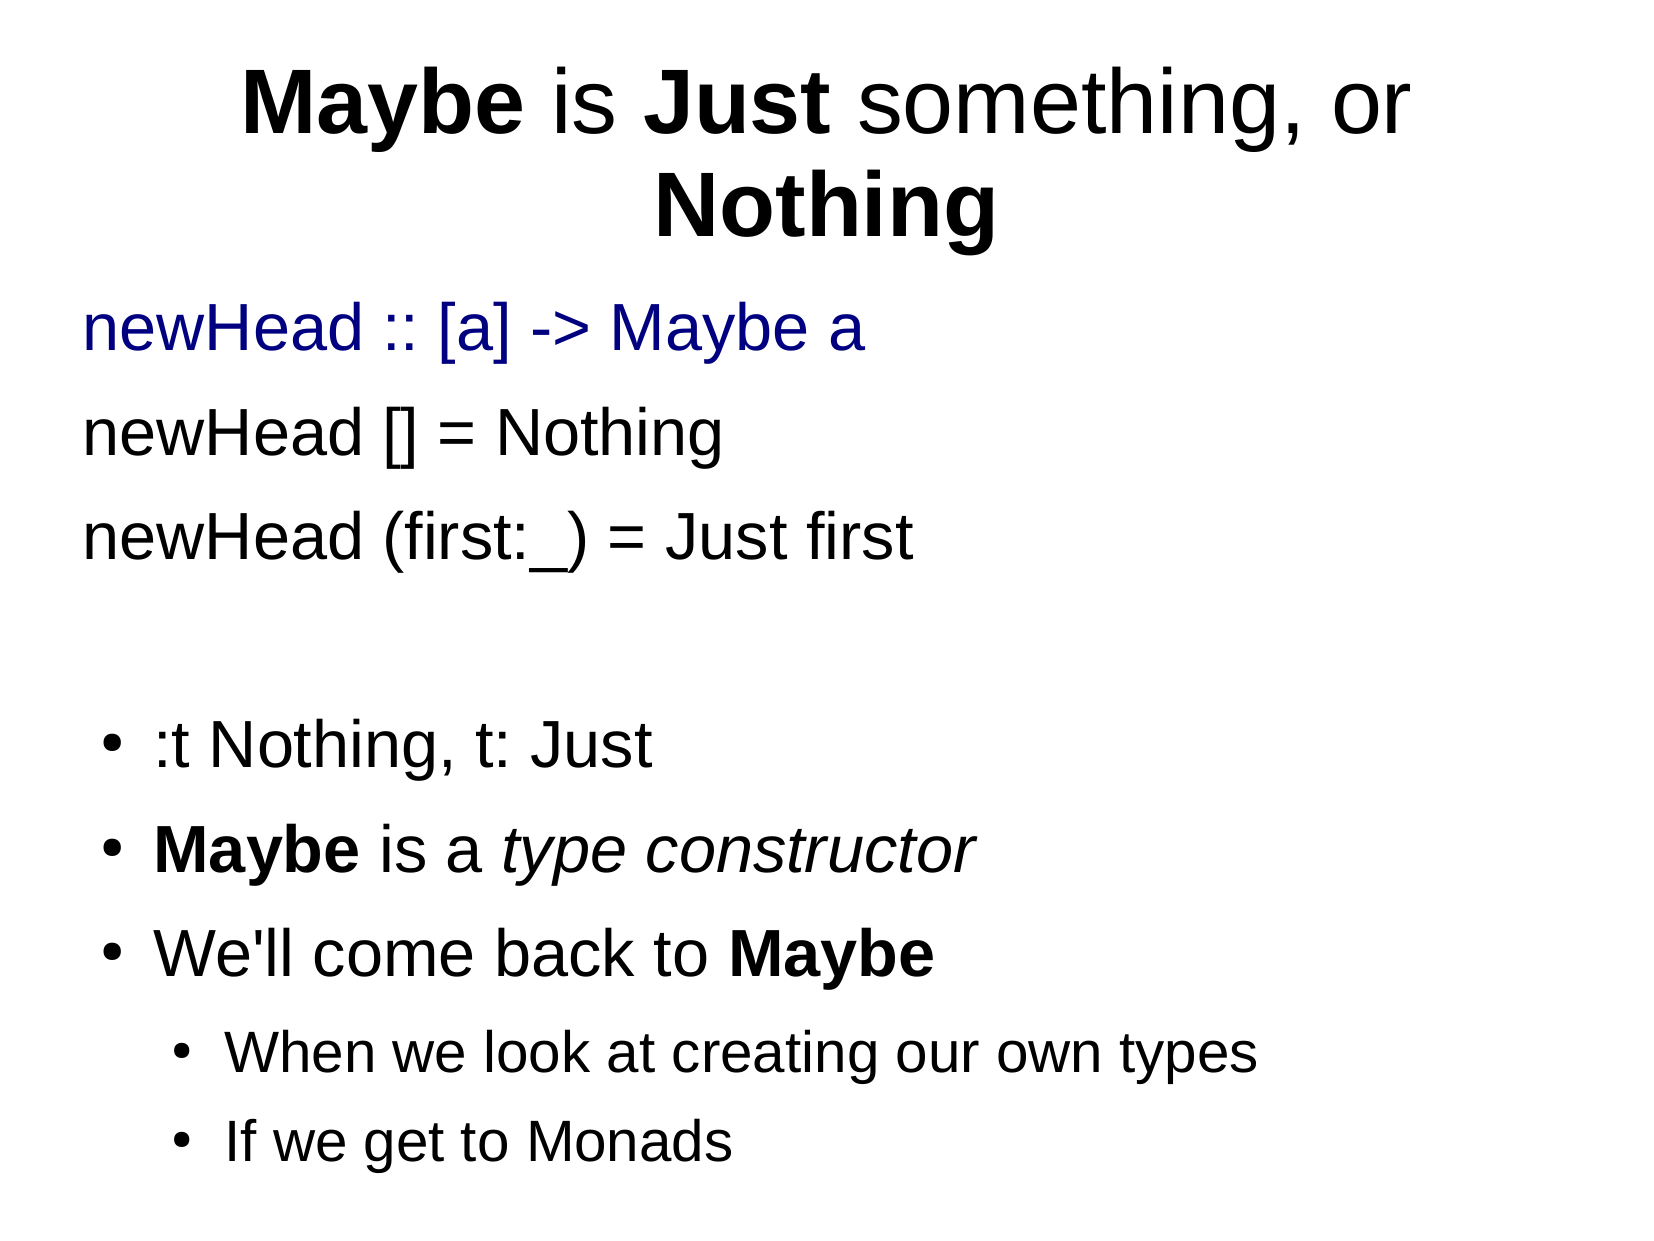

# Maybe is Just something, or Nothing
newHead :: [a] -> Maybe a
newHead [] = Nothing
newHead (first:_) = Just first
:t Nothing, t: Just
Maybe is a type constructor
We'll come back to Maybe
When we look at creating our own types
If we get to Monads